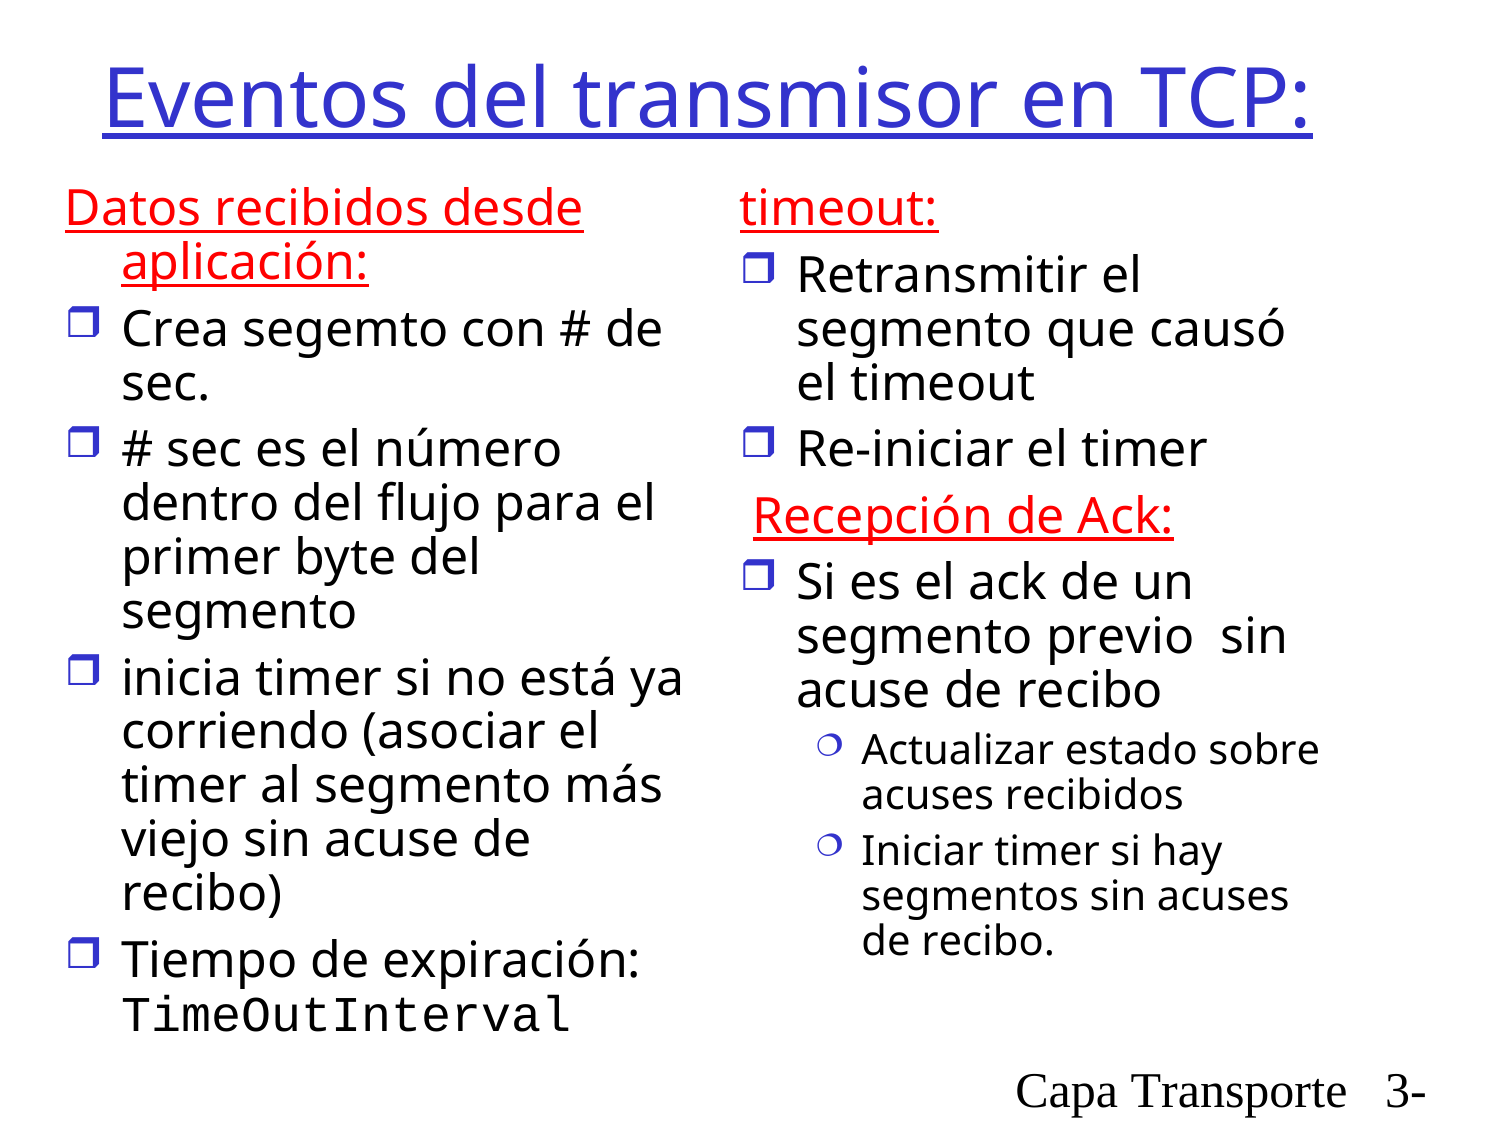

# Eventos del transmisor en TCP:
Datos recibidos desde aplicación:
Crea segemto con # de sec.
# sec es el número dentro del flujo para el primer byte del segmento
inicia timer si no está ya corriendo (asociar el timer al segmento más viejo sin acuse de recibo)
Tiempo de expiración: TimeOutInterval
timeout:
Retransmitir el segmento que causó el timeout
Re-iniciar el timer
 Recepción de Ack:
Si es el ack de un segmento previo sin acuse de recibo
Actualizar estado sobre acuses recibidos
Iniciar timer si hay segmentos sin acuses de recibo.
11